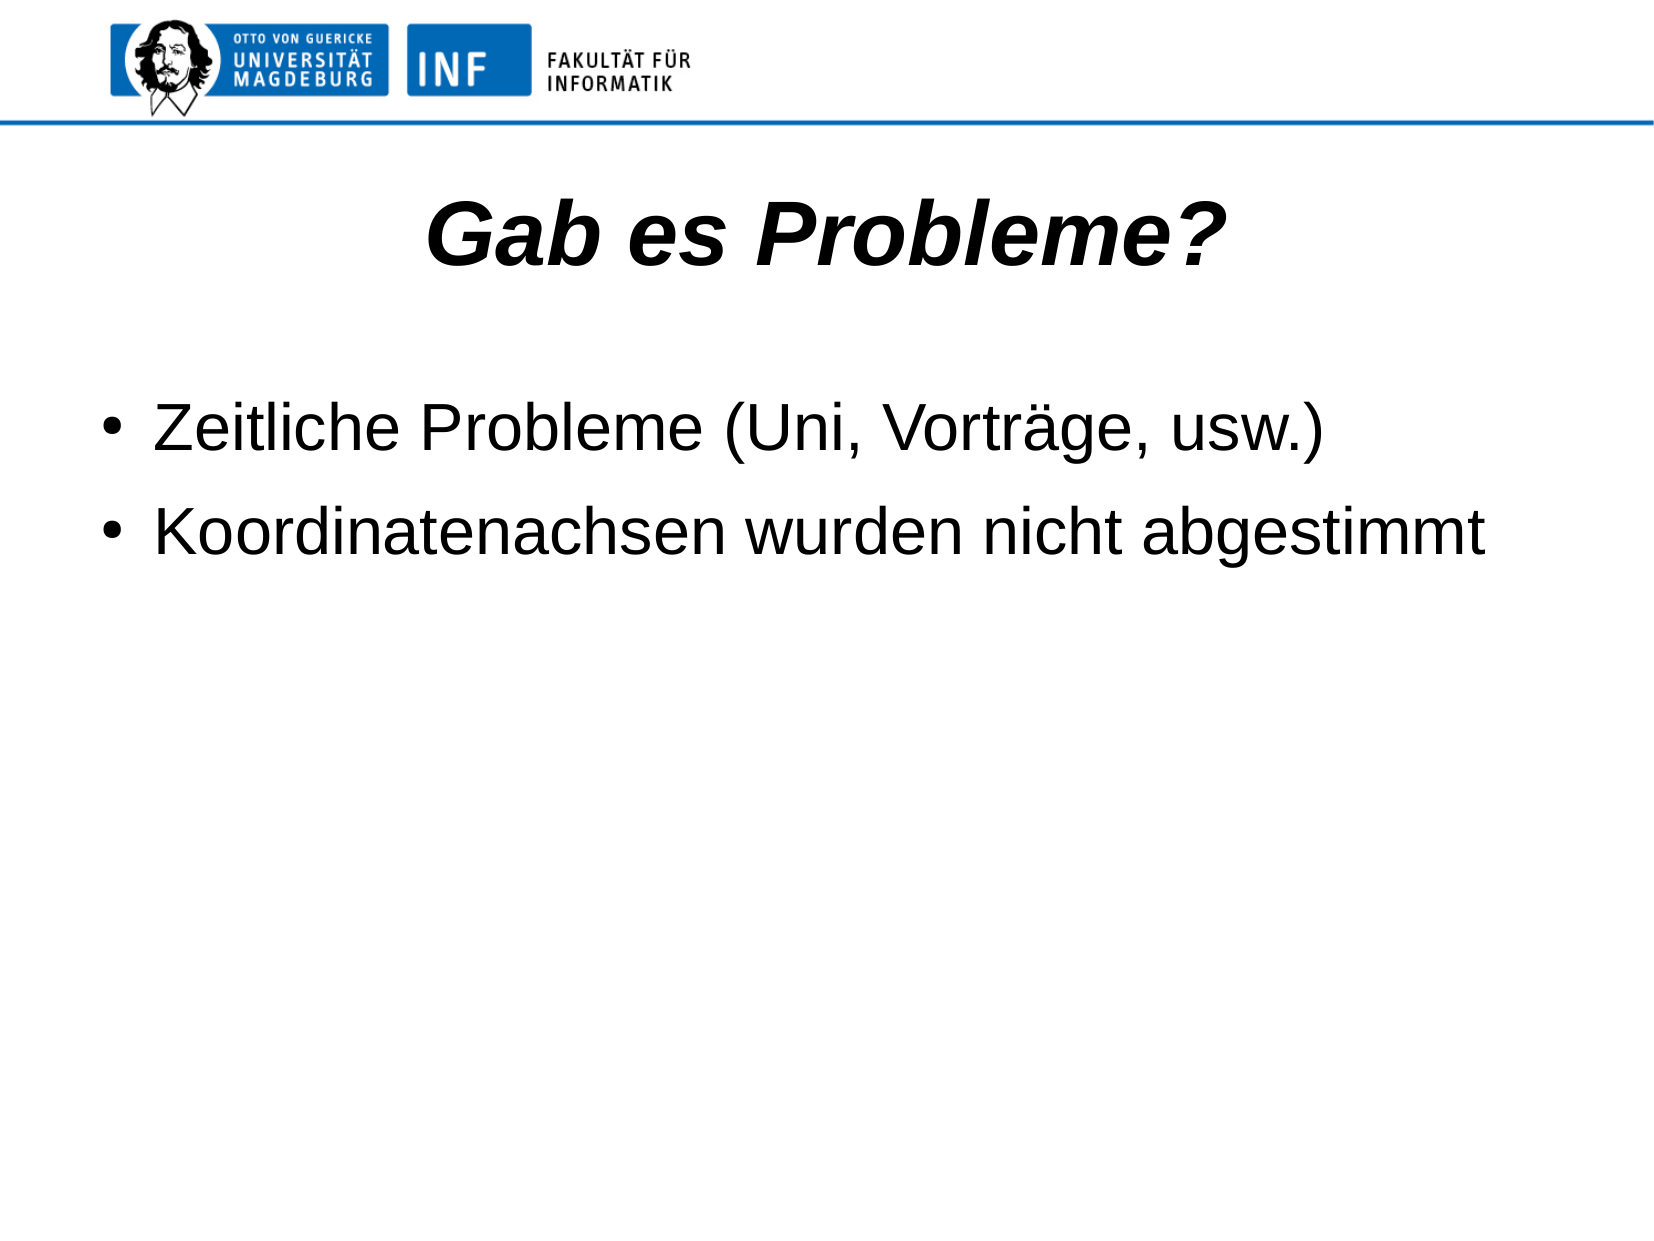

# Gab es Probleme?
Zeitliche Probleme (Uni, Vorträge, usw.)
Koordinatenachsen wurden nicht abgestimmt